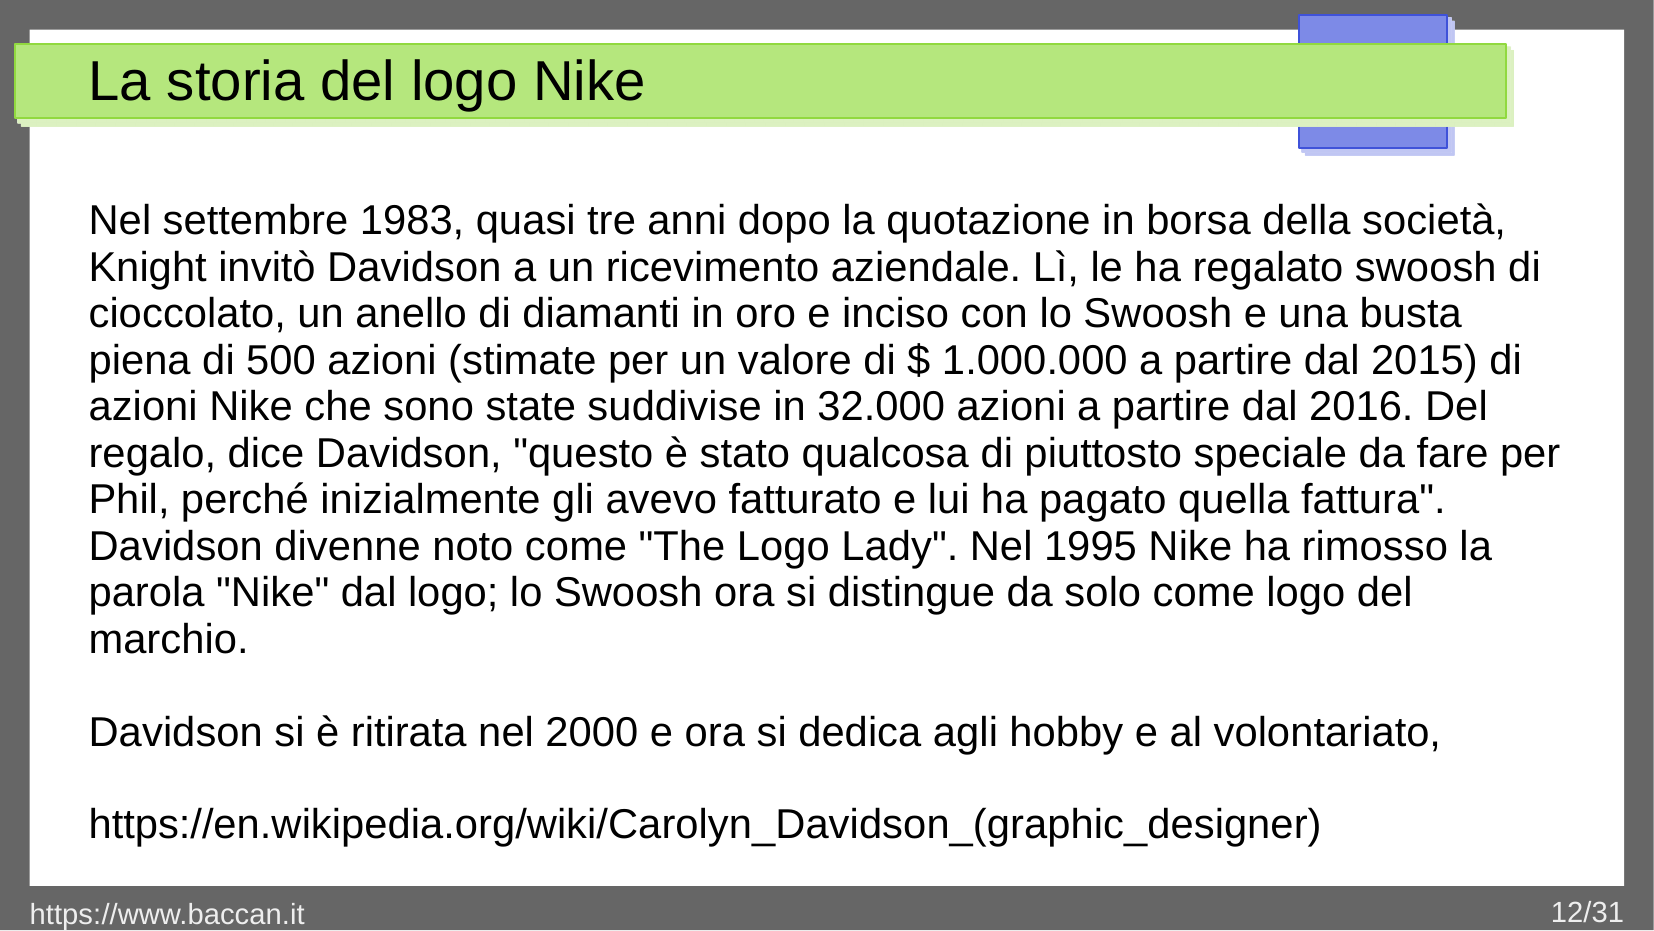

# La storia del logo Nike
Nel settembre 1983, quasi tre anni dopo la quotazione in borsa della società, Knight invitò Davidson a un ricevimento aziendale. Lì, le ha regalato swoosh di cioccolato, un anello di diamanti in oro e inciso con lo Swoosh e una busta piena di 500 azioni (stimate per un valore di $ 1.000.000 a partire dal 2015) di azioni Nike che sono state suddivise in 32.000 azioni a partire dal 2016. Del regalo, dice Davidson, "questo è stato qualcosa di piuttosto speciale da fare per Phil, perché inizialmente gli avevo fatturato e lui ha pagato quella fattura". Davidson divenne noto come "The Logo Lady". Nel 1995 Nike ha rimosso la parola "Nike" dal logo; lo Swoosh ora si distingue da solo come logo del marchio.
Davidson si è ritirata nel 2000 e ora si dedica agli hobby e al volontariato,
https://en.wikipedia.org/wiki/Carolyn_Davidson_(graphic_designer)
12
https://www.baccan.it